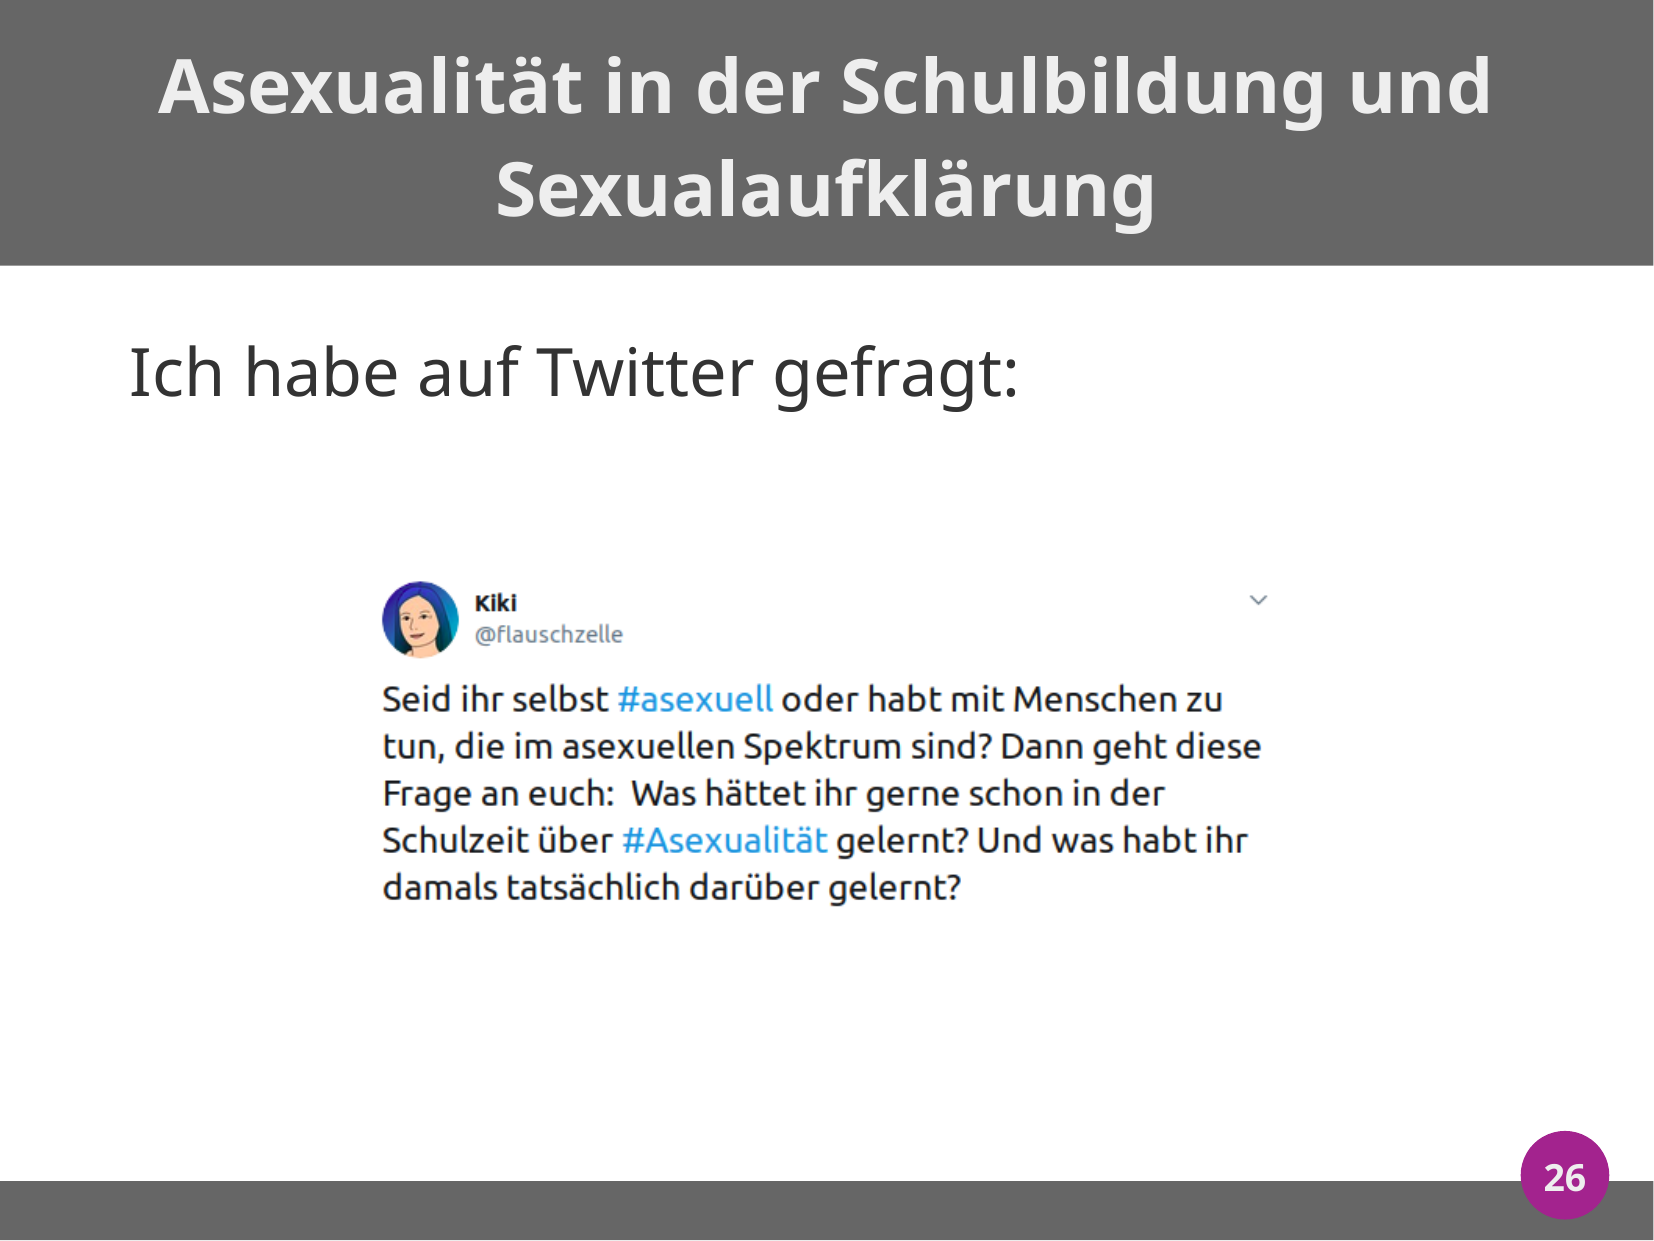

# Asexualität in der Schulbildung und Sexualaufklärung
Ich habe auf Twitter gefragt:
26